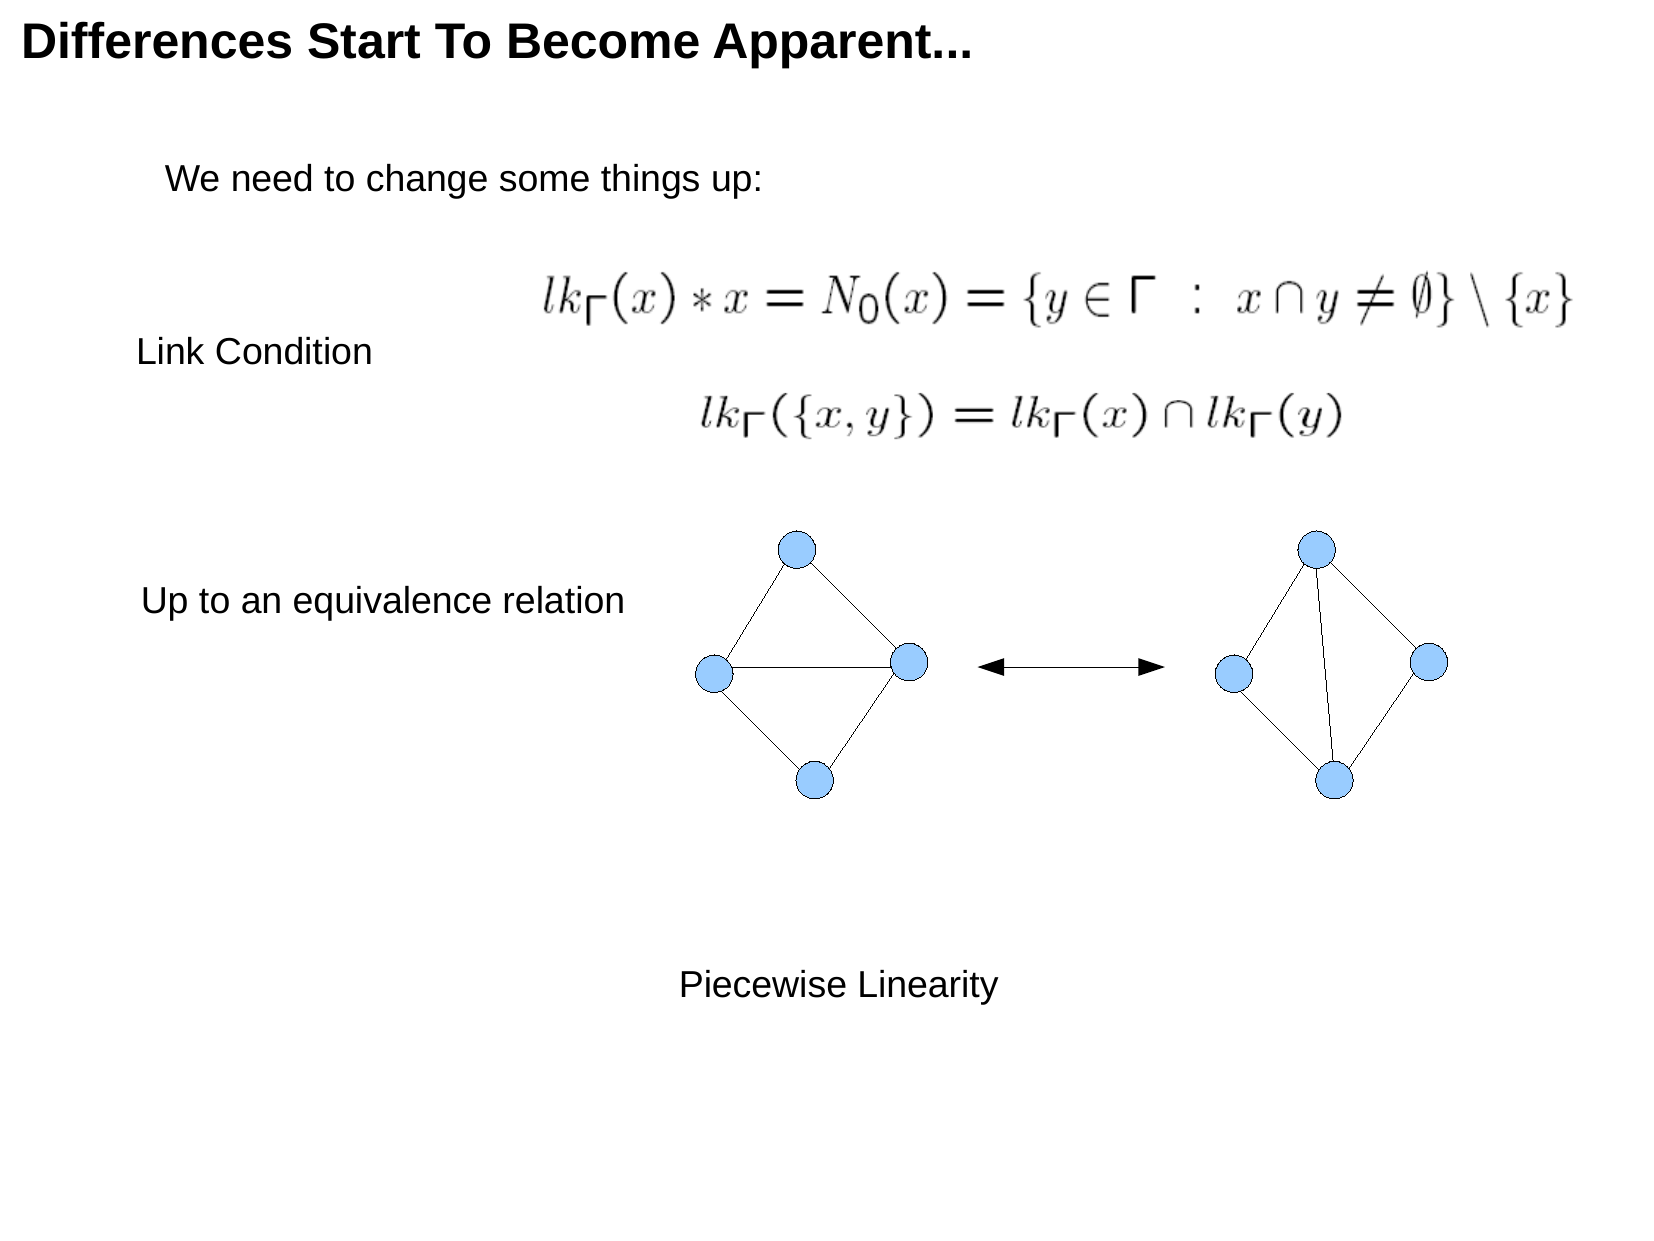

Differences Start To Become Apparent...
We need to change some things up:
Link Condition
Up to an equivalence relation
Piecewise Linearity